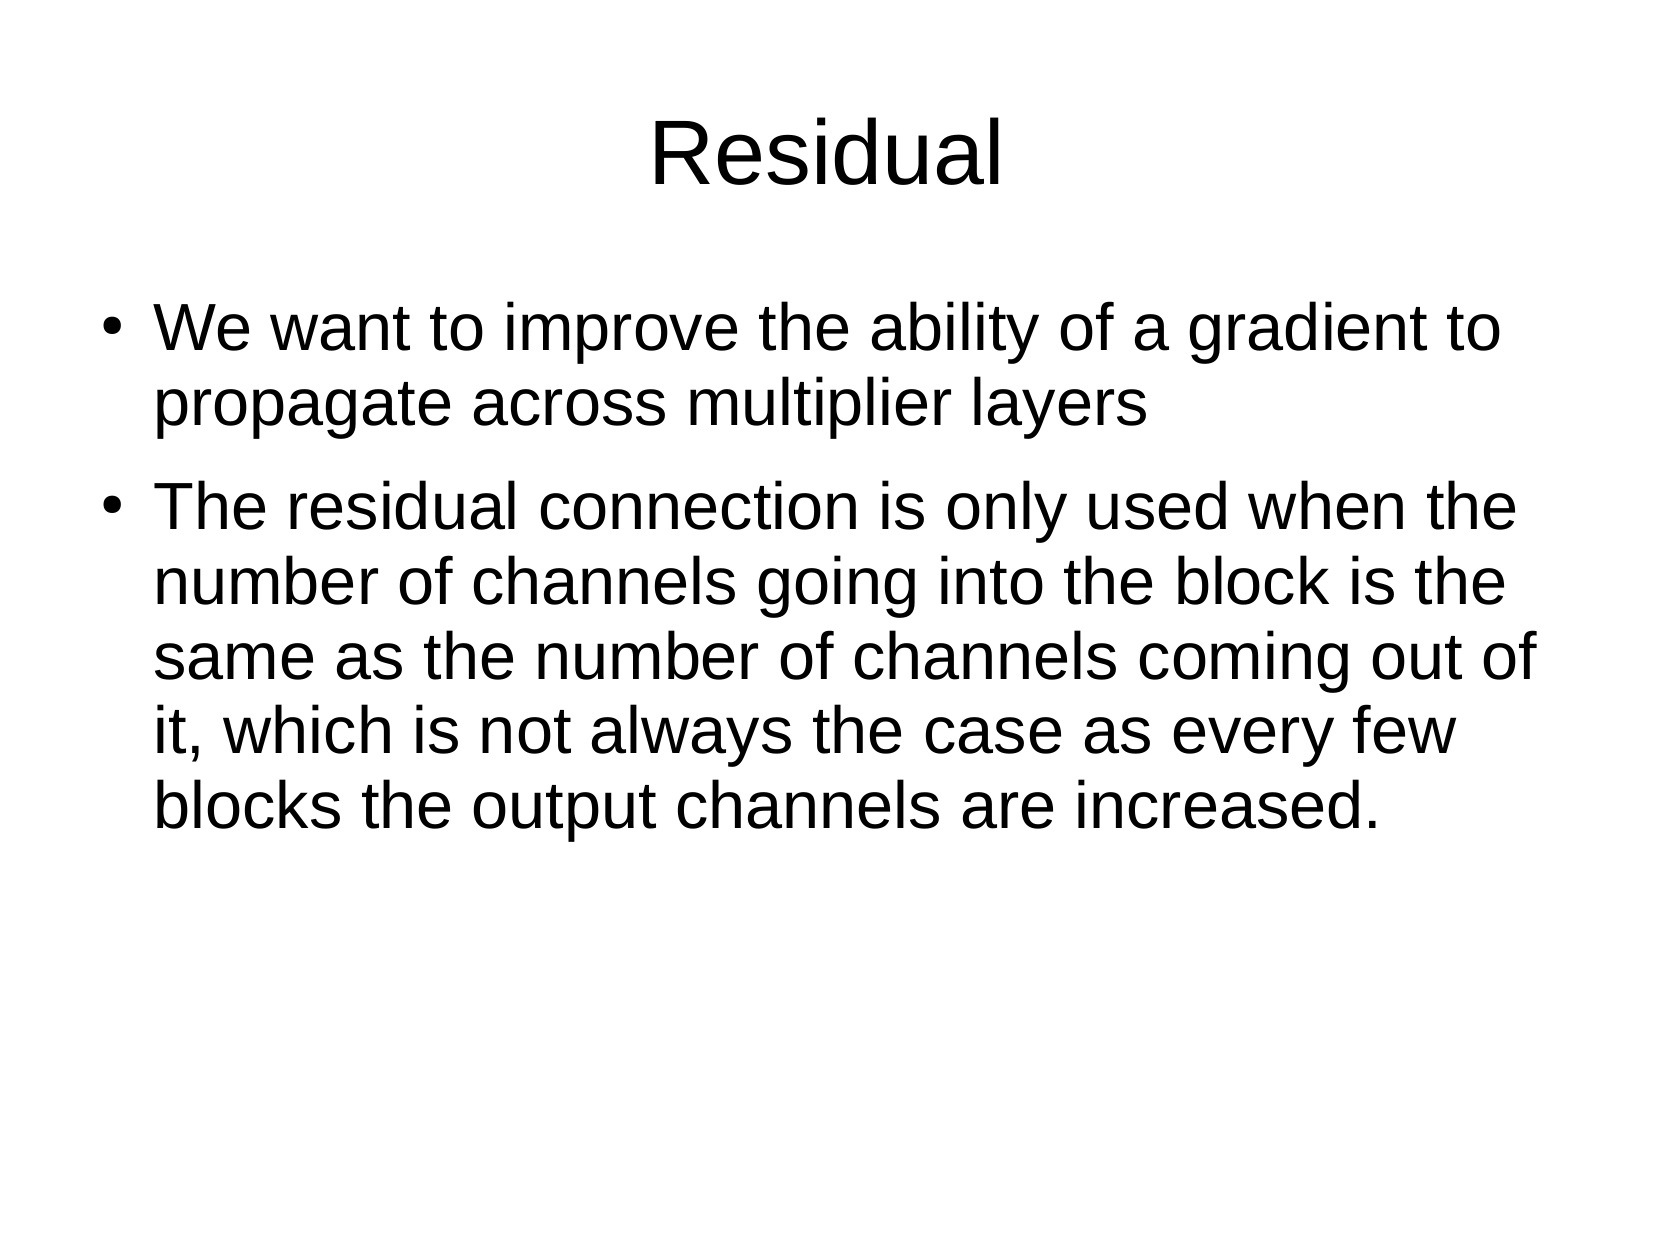

# Residual
We want to improve the ability of a gradient to propagate across multiplier layers
The residual connection is only used when the number of channels going into the block is the same as the number of channels coming out of it, which is not always the case as every few blocks the output channels are increased.